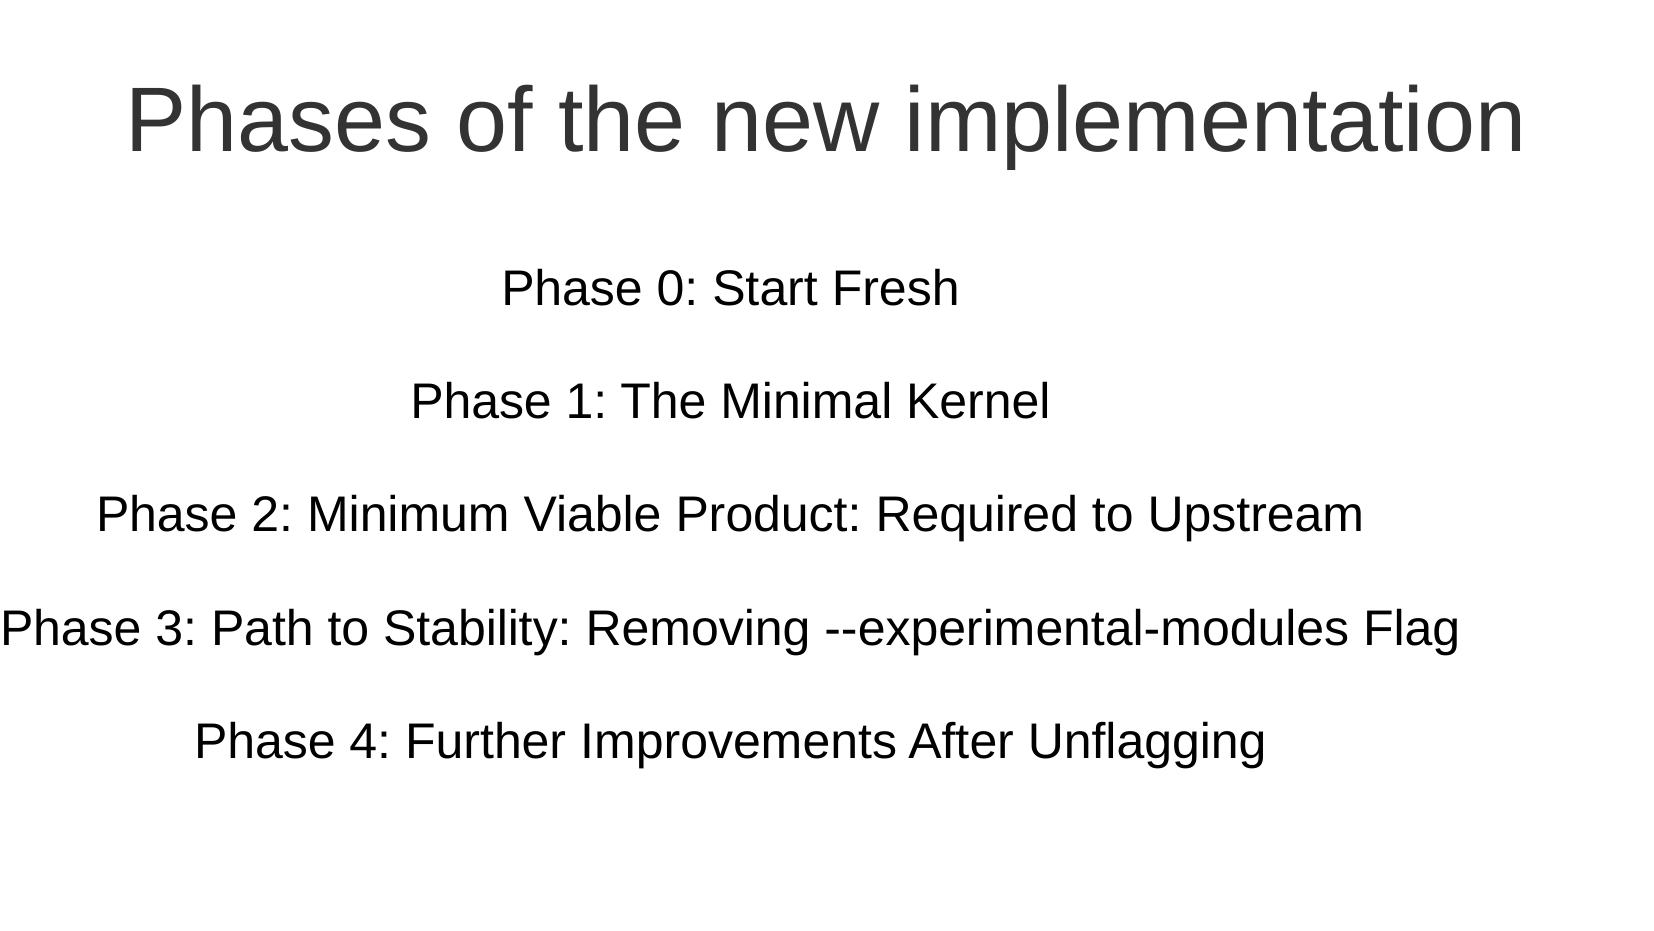

# Phases of the new implementation
Phase 0: Start Fresh
Phase 1: The Minimal Kernel
Phase 2: Minimum Viable Product: Required to Upstream
Phase 3: Path to Stability: Removing --experimental-modules Flag
Phase 4: Further Improvements After Unflagging